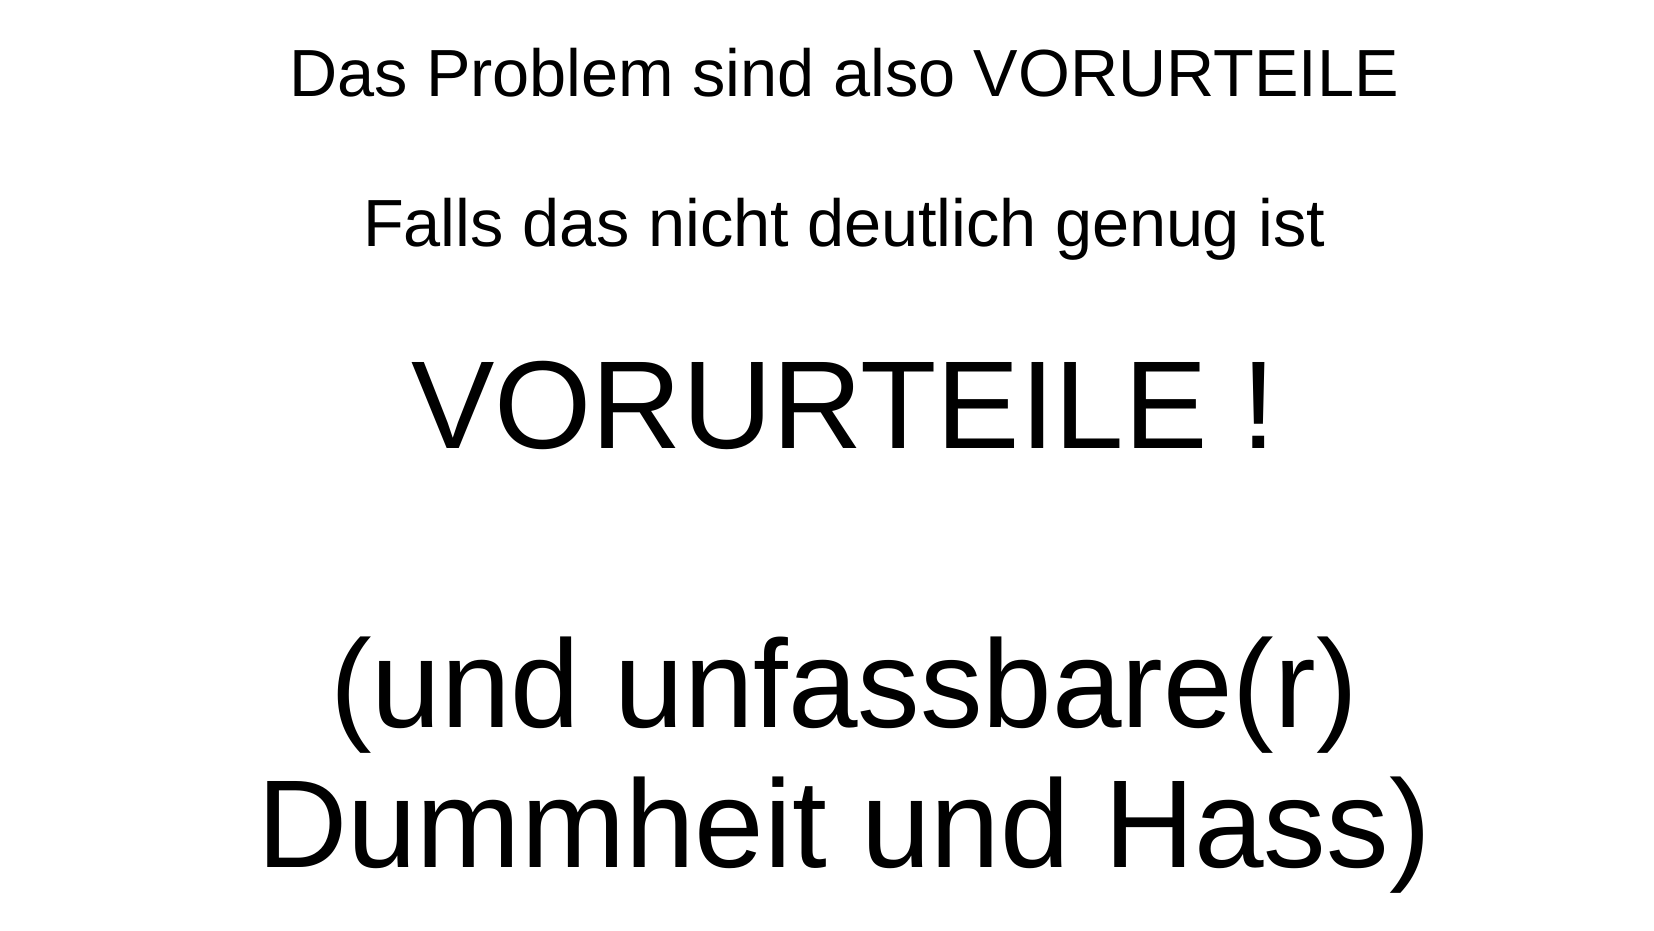

# Das Problem sind also VORURTEILE Falls das nicht deutlich genug ist VORURTEILE ! (und unfassbare(r) Dummheit und Hass)